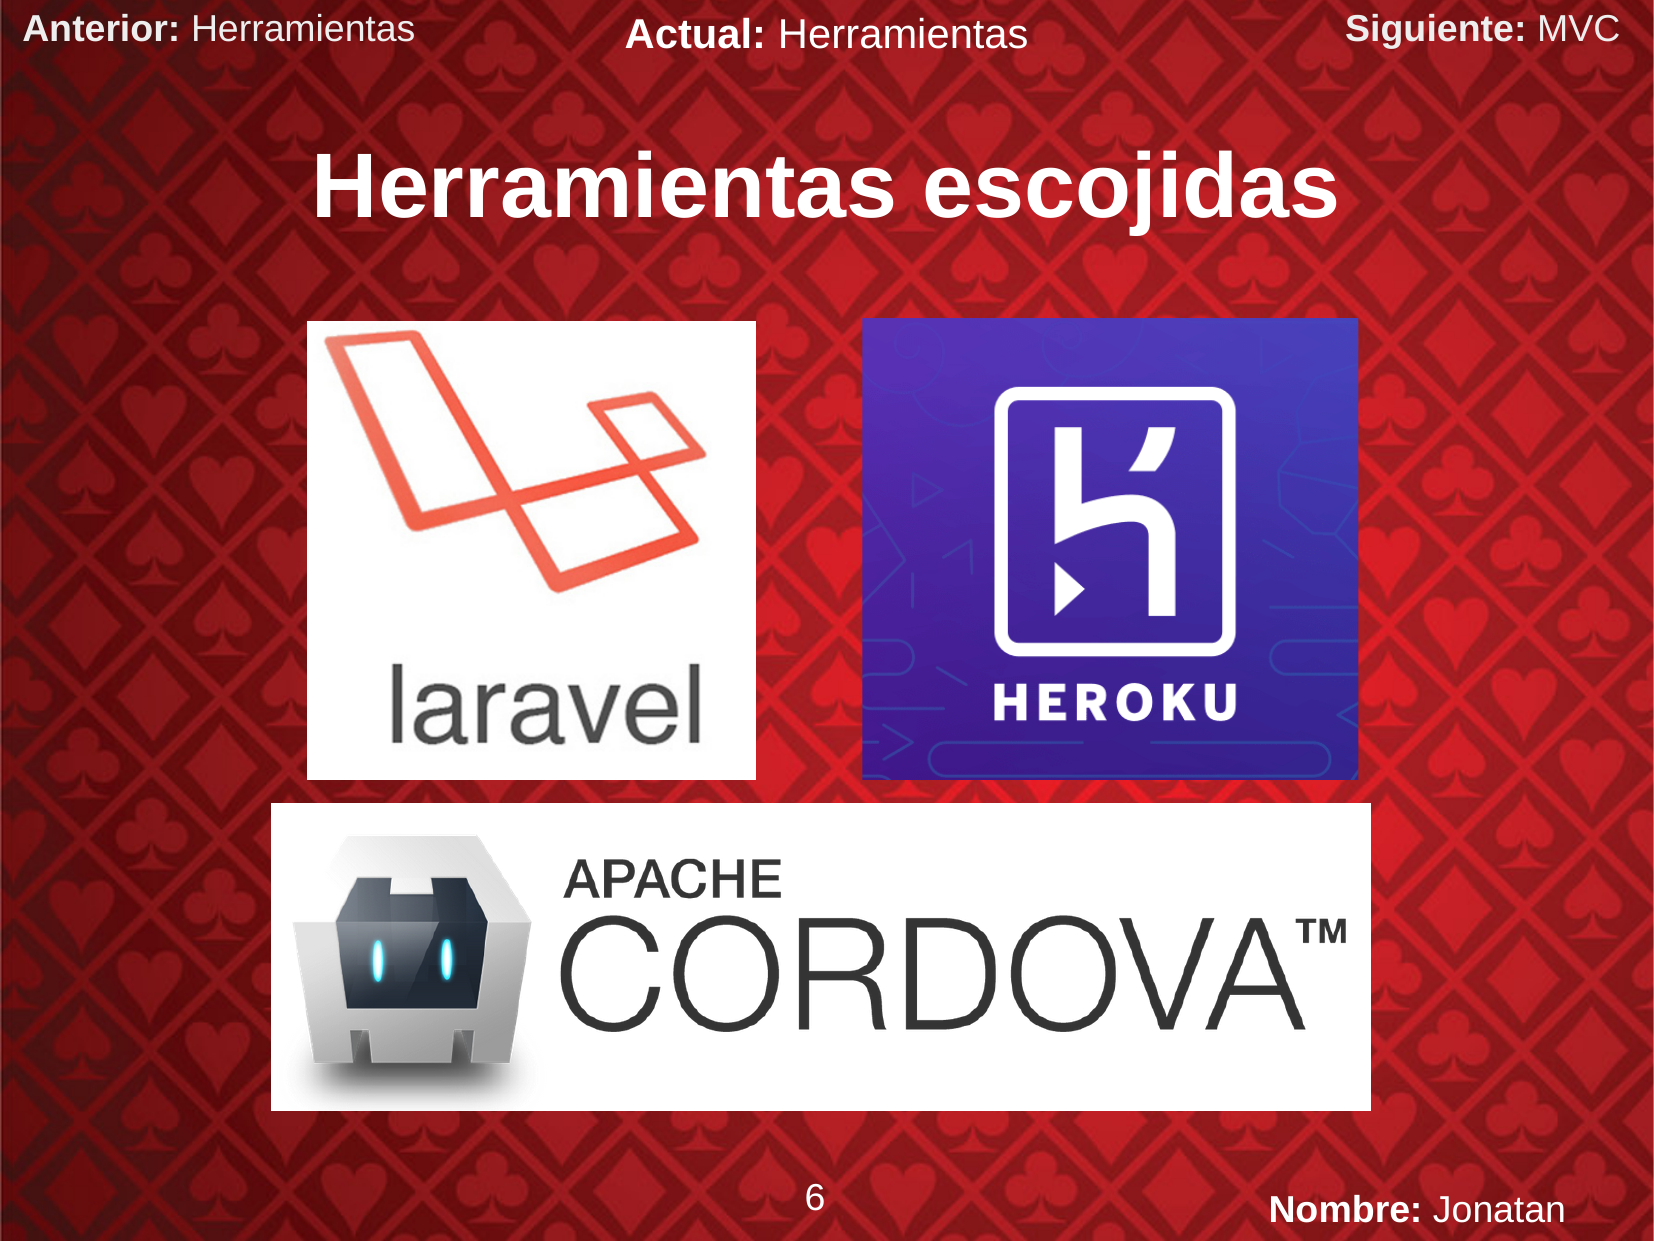

Actual: Herramientas
 Anterior: Herramientas
 Siguiente: MVC
# Herramientas escojidas
6
Nombre: Jonatan